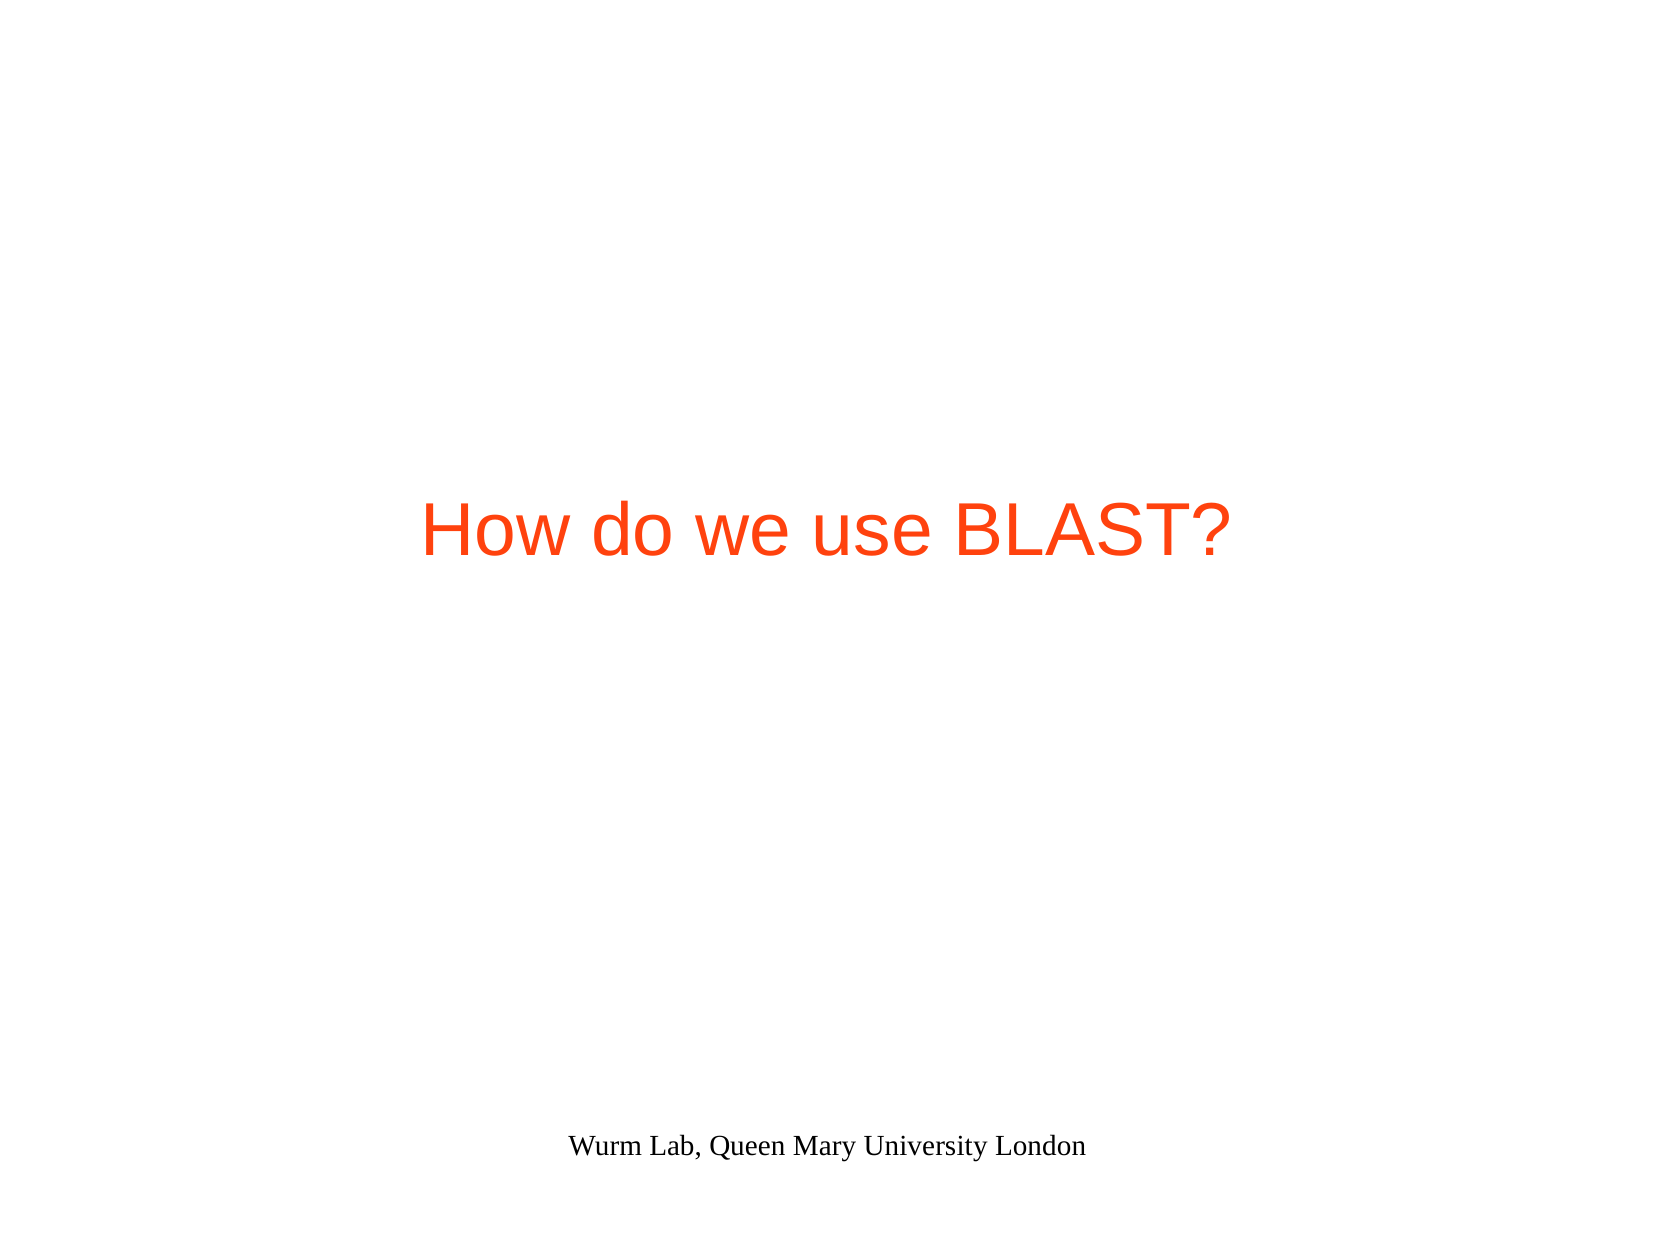

# How do we use BLAST?
Wurm Lab, Queen Mary University London